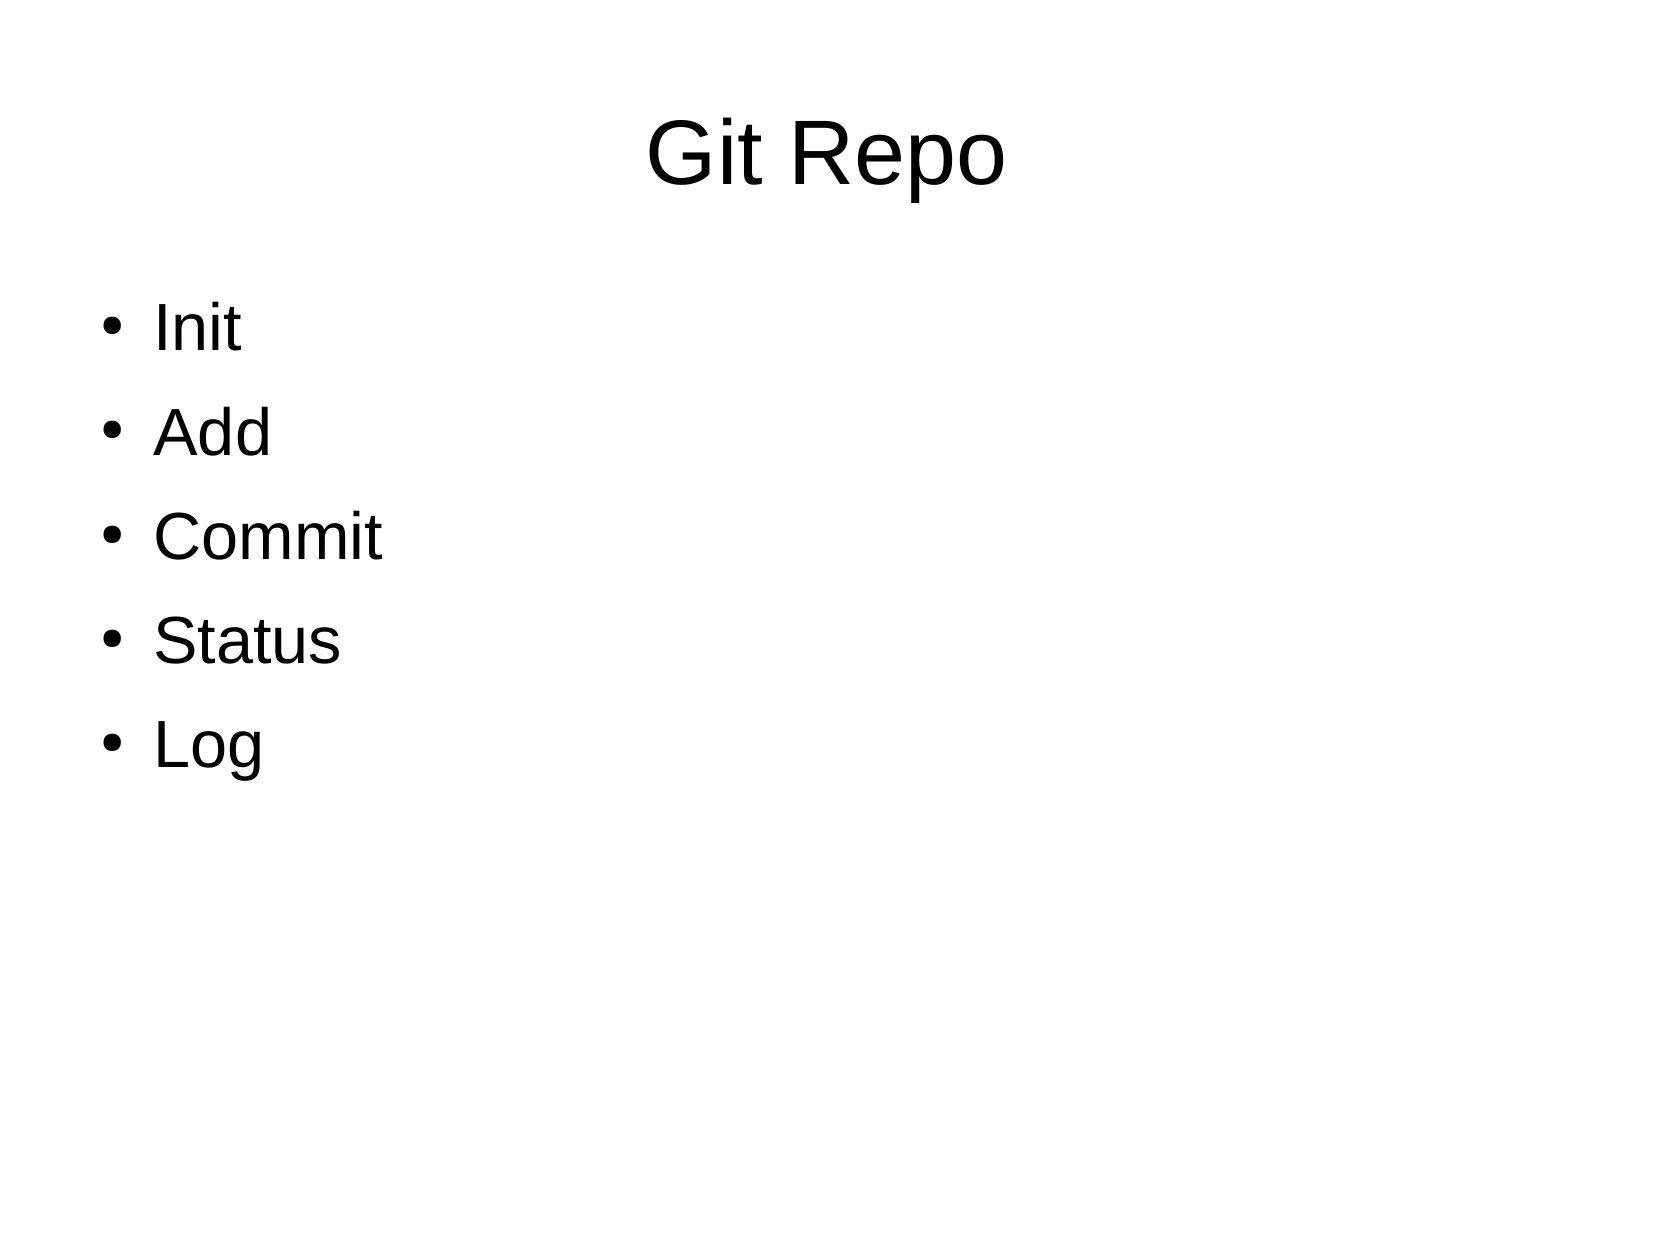

# Git Repo
Init
Add
Commit
Status
Log